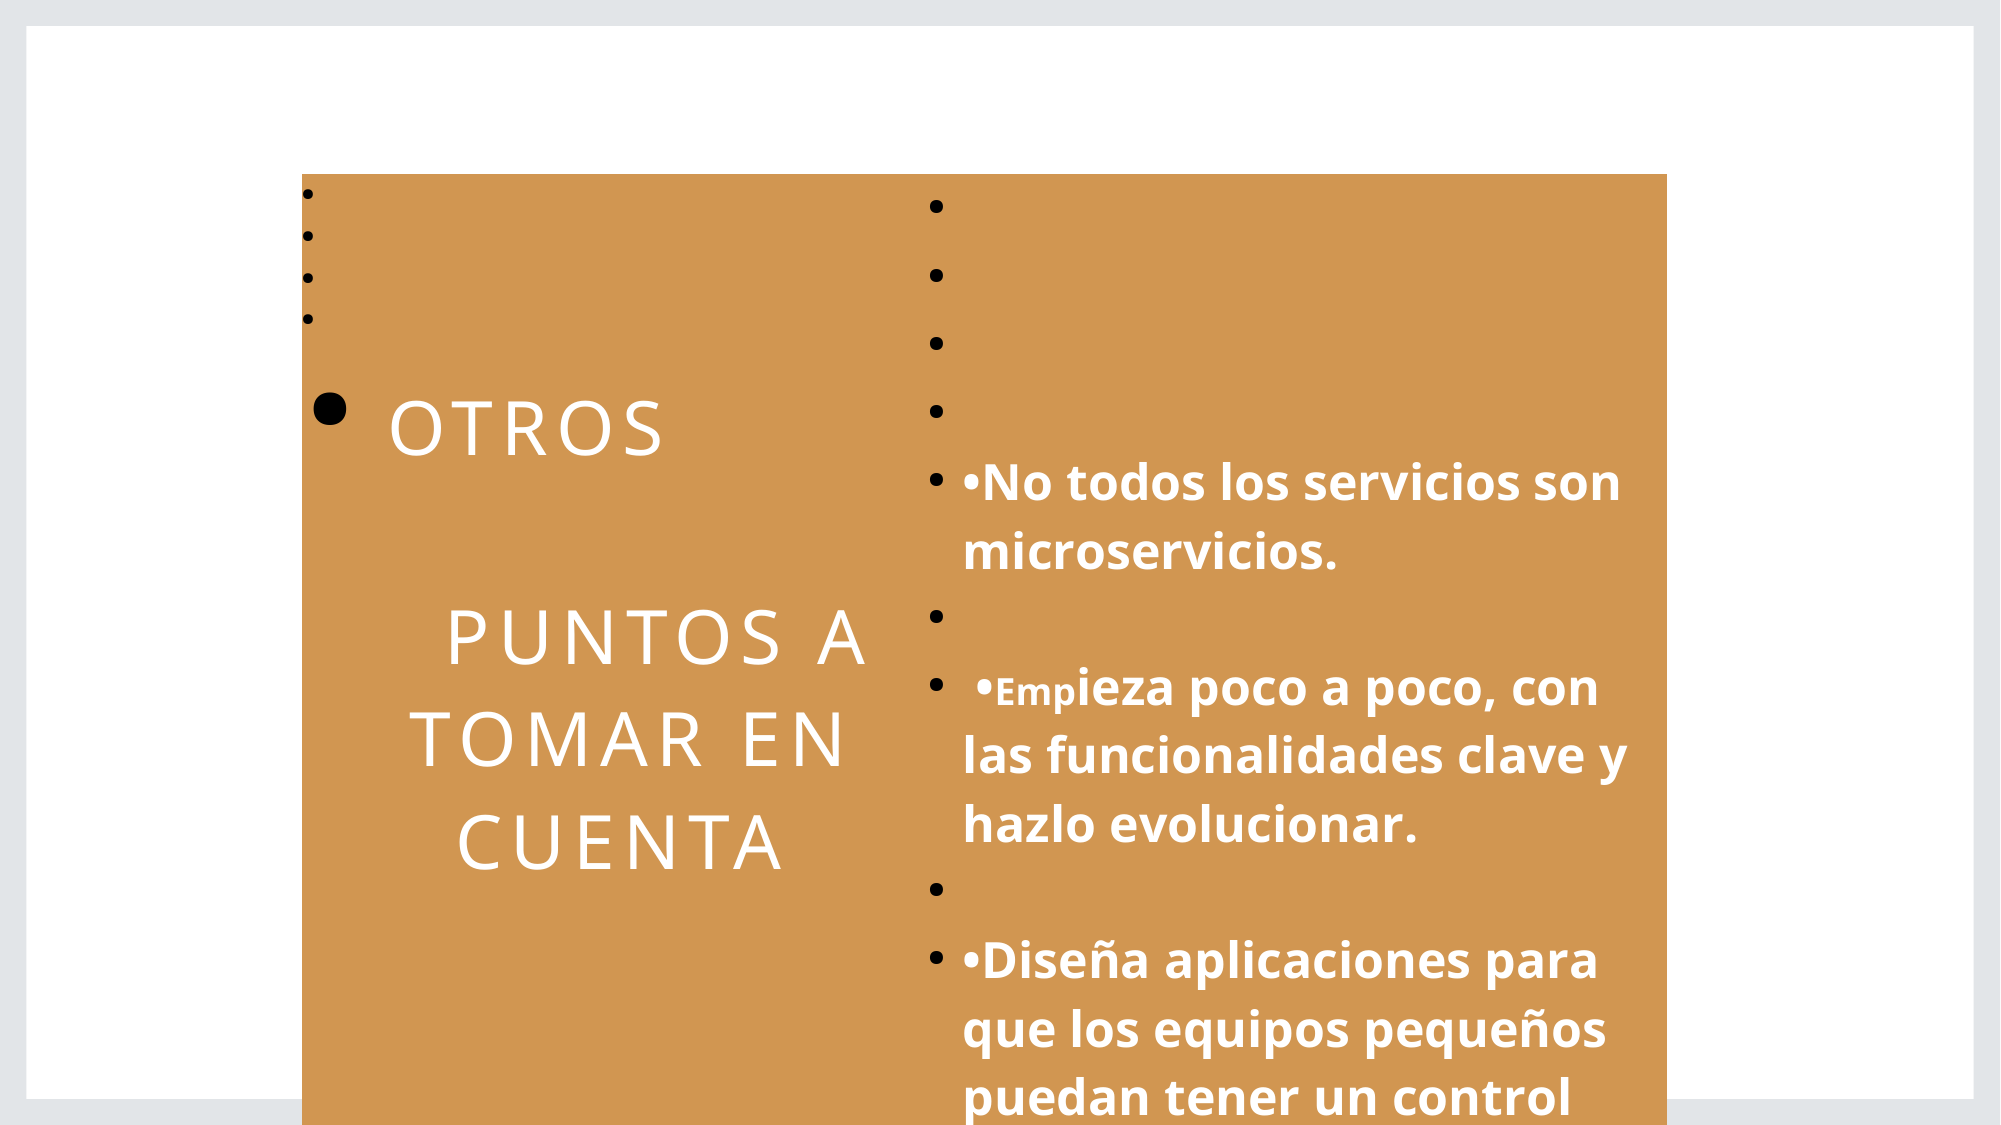

| otros puntos a tomar en cuenta | •No todos los servicios son microservicios. •Empieza poco a poco, con las funcionalidades clave y hazlo evolucionar. •Diseña aplicaciones para que los equipos pequeños puedan tener un control total del servicio |
| --- | --- |